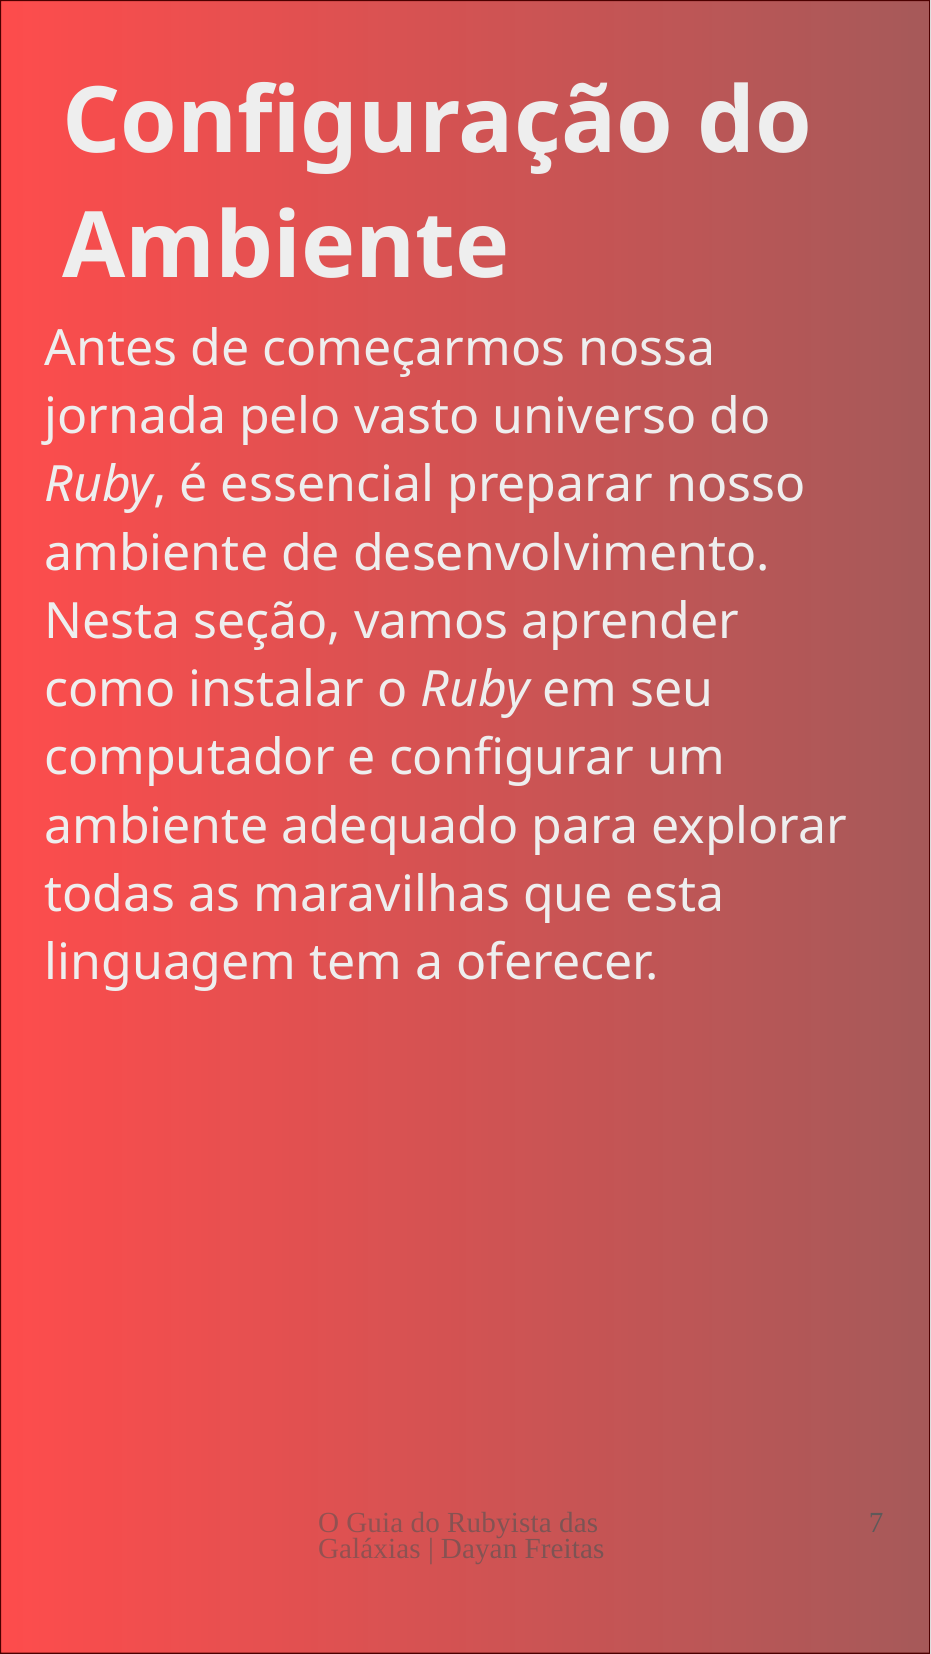

Configuração do Ambiente
Antes de começarmos nossa jornada pelo vasto universo do Ruby, é essencial preparar nosso ambiente de desenvolvimento. Nesta seção, vamos aprender como instalar o Ruby em seu computador e configurar um ambiente adequado para explorar todas as maravilhas que esta linguagem tem a oferecer.
O Guia do Rubyista das Galáxias | Dayan Freitas
7